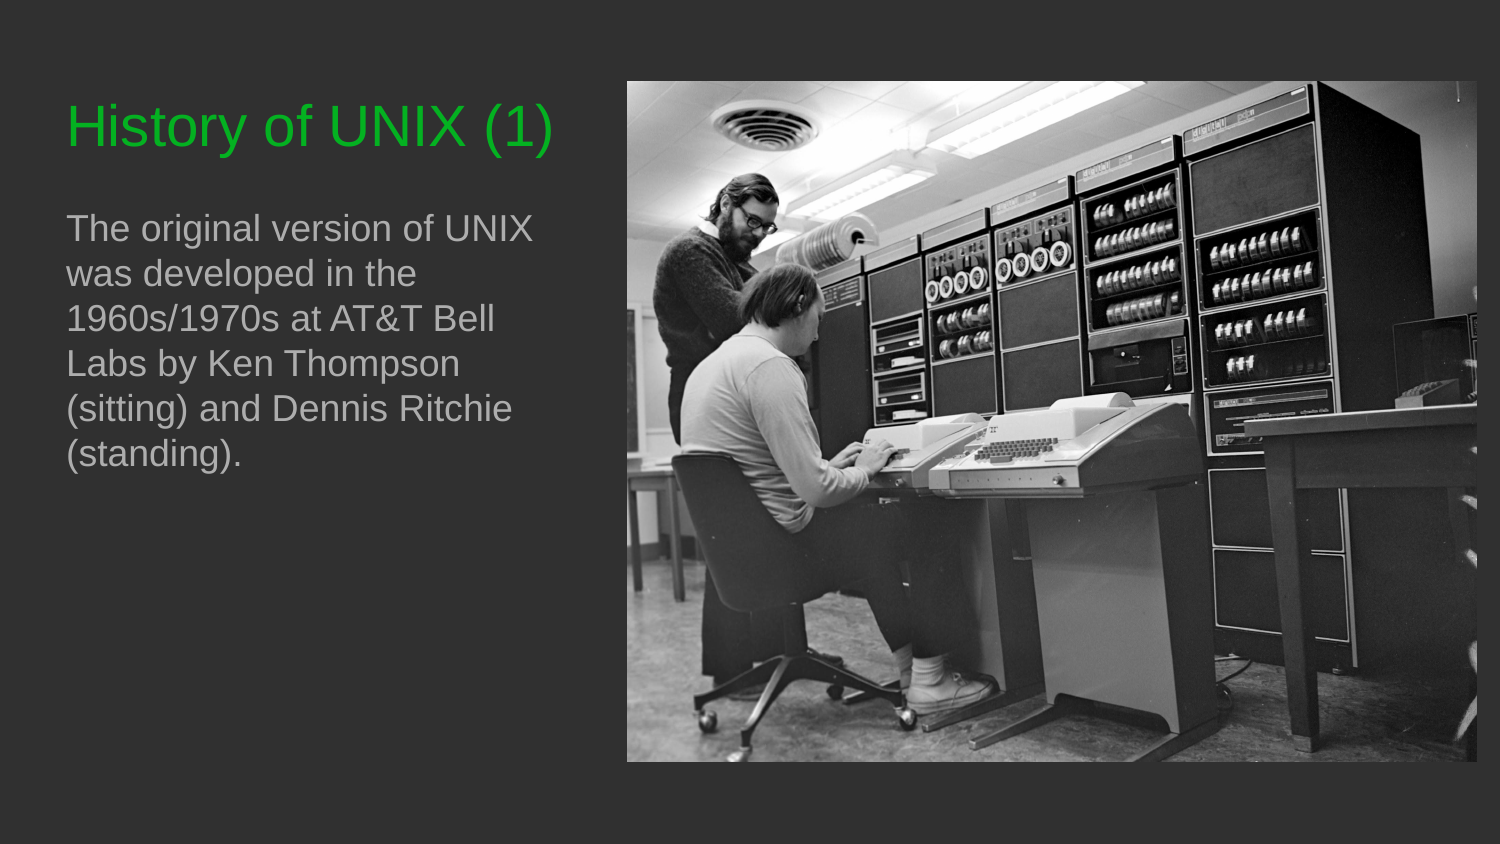

# History of UNIX (1)
The original version of UNIX was developed in the 1960s/1970s at AT&T Bell Labs by Ken Thompson (sitting) and Dennis Ritchie (standing).